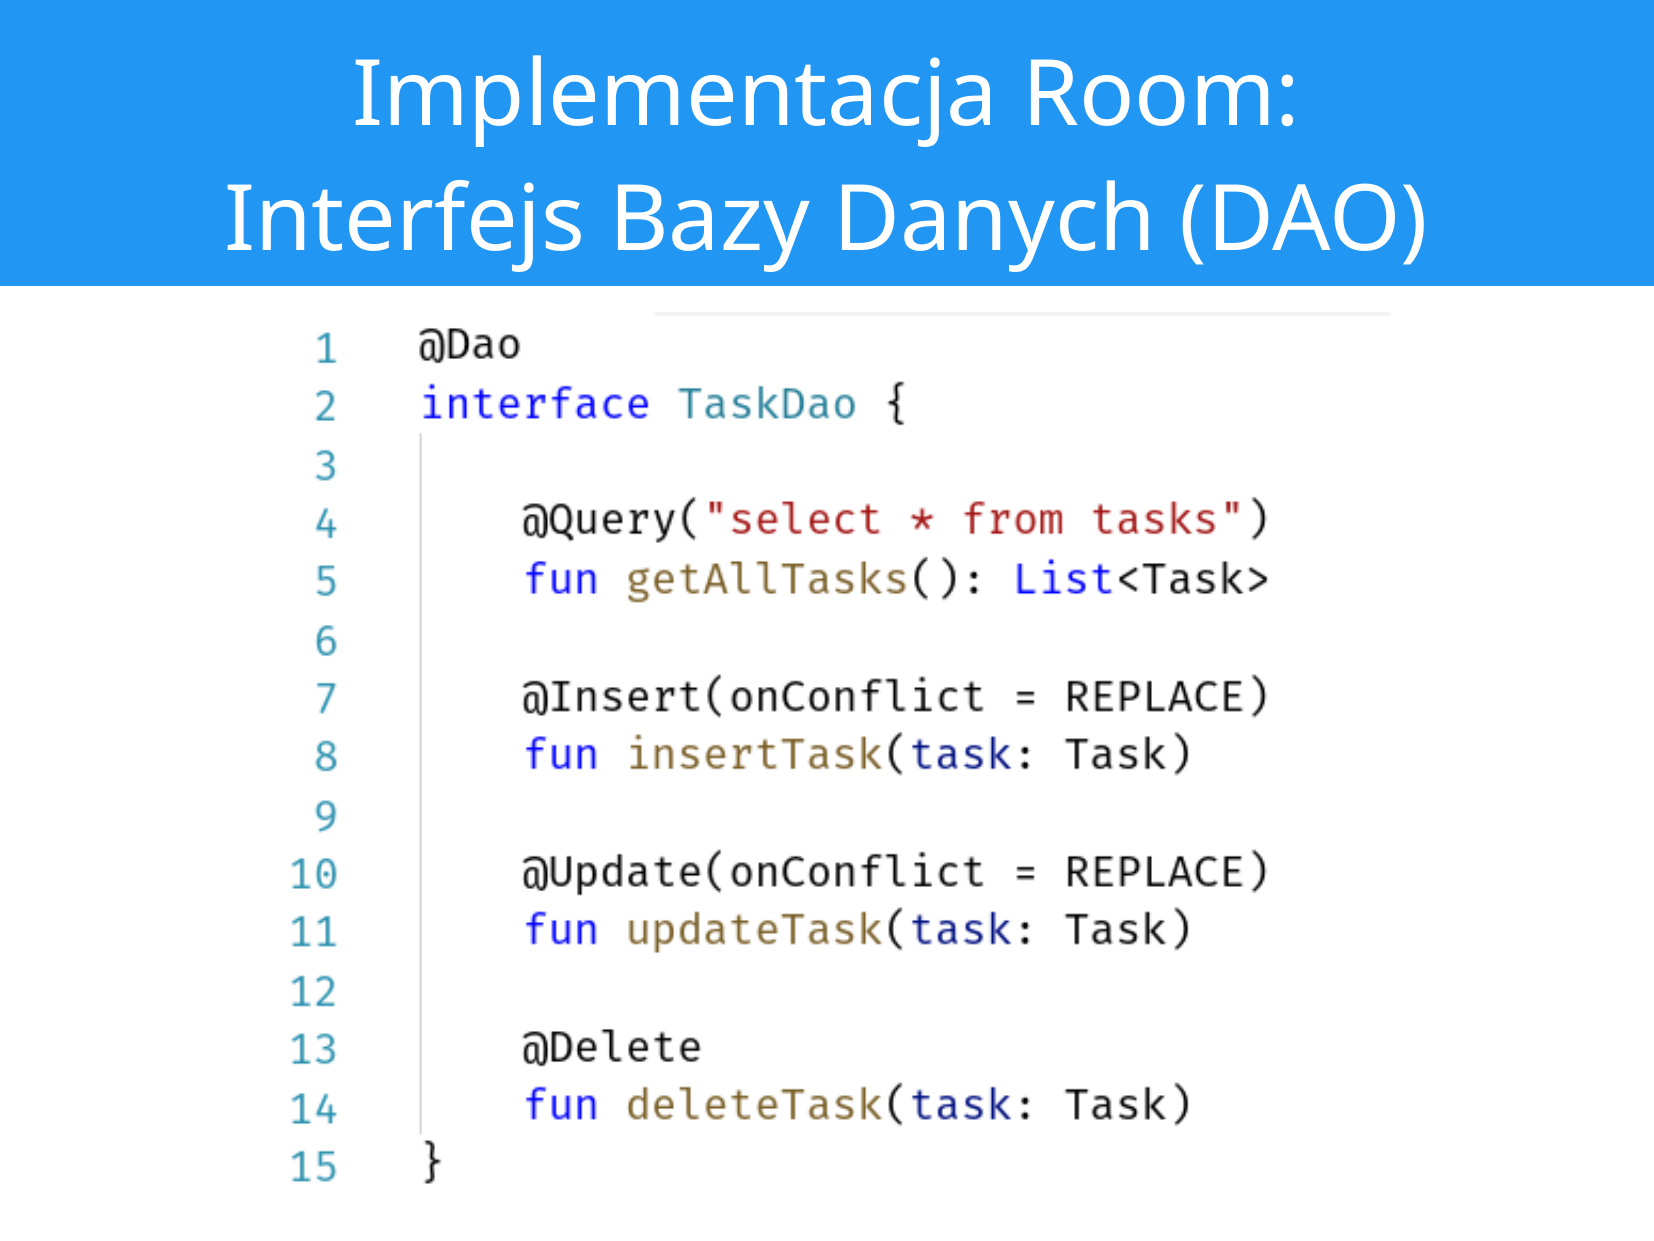

# Implementacja Room: Interfejs Bazy Danych (DAO)